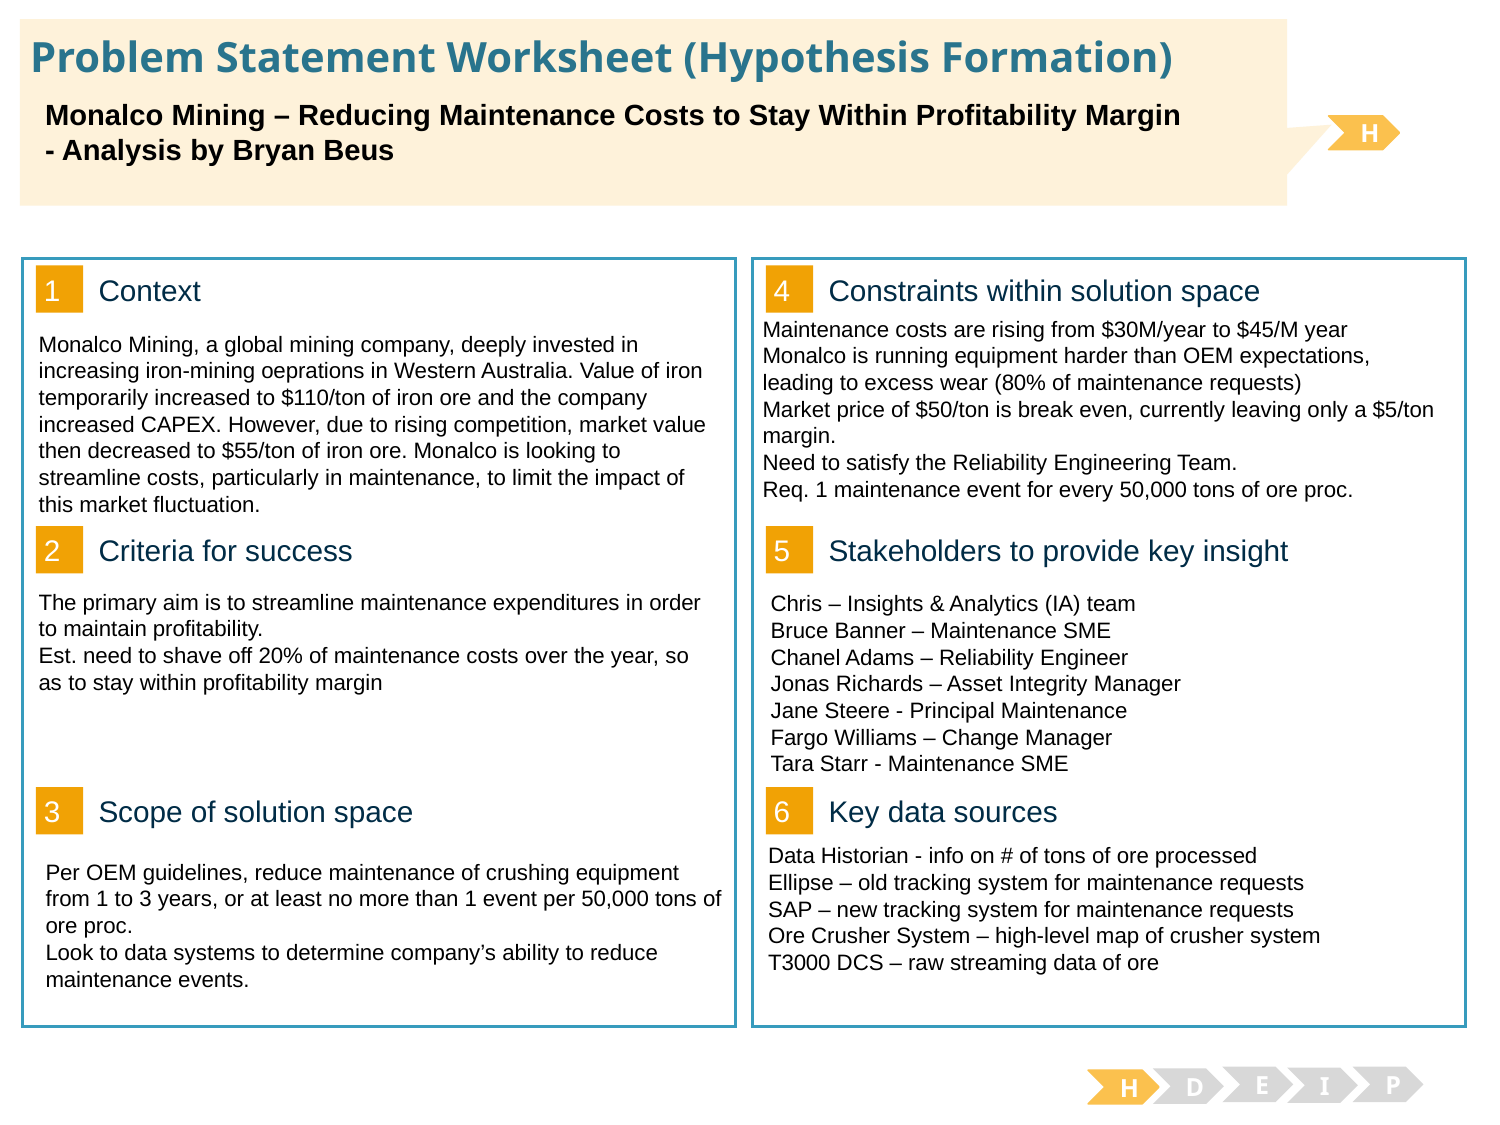

# Problem Statement Worksheet (Hypothesis Formation)
Monalco Mining – Reducing Maintenance Costs to Stay Within Profitability Margin
- Analysis by Bryan Beus
H
1
4
Context
Constraints within solution space
Maintenance costs are rising from $30M/year to $45/M year
Monalco is running equipment harder than OEM expectations, leading to excess wear (80% of maintenance requests)
Market price of $50/ton is break even, currently leaving only a $5/ton margin.
Need to satisfy the Reliability Engineering Team.
Req. 1 maintenance event for every 50,000 tons of ore proc.
Monalco Mining, a global mining company, deeply invested in increasing iron-mining oeprations in Western Australia. Value of iron temporarily increased to $110/ton of iron ore and the company increased CAPEX. However, due to rising competition, market value then decreased to $55/ton of iron ore. Monalco is looking to streamline costs, particularly in maintenance, to limit the impact of this market fluctuation.
2
5
Criteria for success
Stakeholders to provide key insight
The primary aim is to streamline maintenance expenditures in order to maintain profitability.
Est. need to shave off 20% of maintenance costs over the year, so as to stay within profitability margin
Chris – Insights & Analytics (IA) team
Bruce Banner – Maintenance SME
Chanel Adams – Reliability Engineer
Jonas Richards – Asset Integrity Manager
Jane Steere - Principal Maintenance
Fargo Williams – Change Manager
Tara Starr - Maintenance SME
3
6
Key data sources
Scope of solution space
Data Historian - info on # of tons of ore processed
Ellipse – old tracking system for maintenance requests
SAP – new tracking system for maintenance requests
Ore Crusher System – high-level map of crusher system
T3000 DCS – raw streaming data of ore
Per OEM guidelines, reduce maintenance of crushing equipment from 1 to 3 years, or at least no more than 1 event per 50,000 tons of ore proc.
Look to data systems to determine company’s ability to reduce maintenance events.
E
P
I
D
H